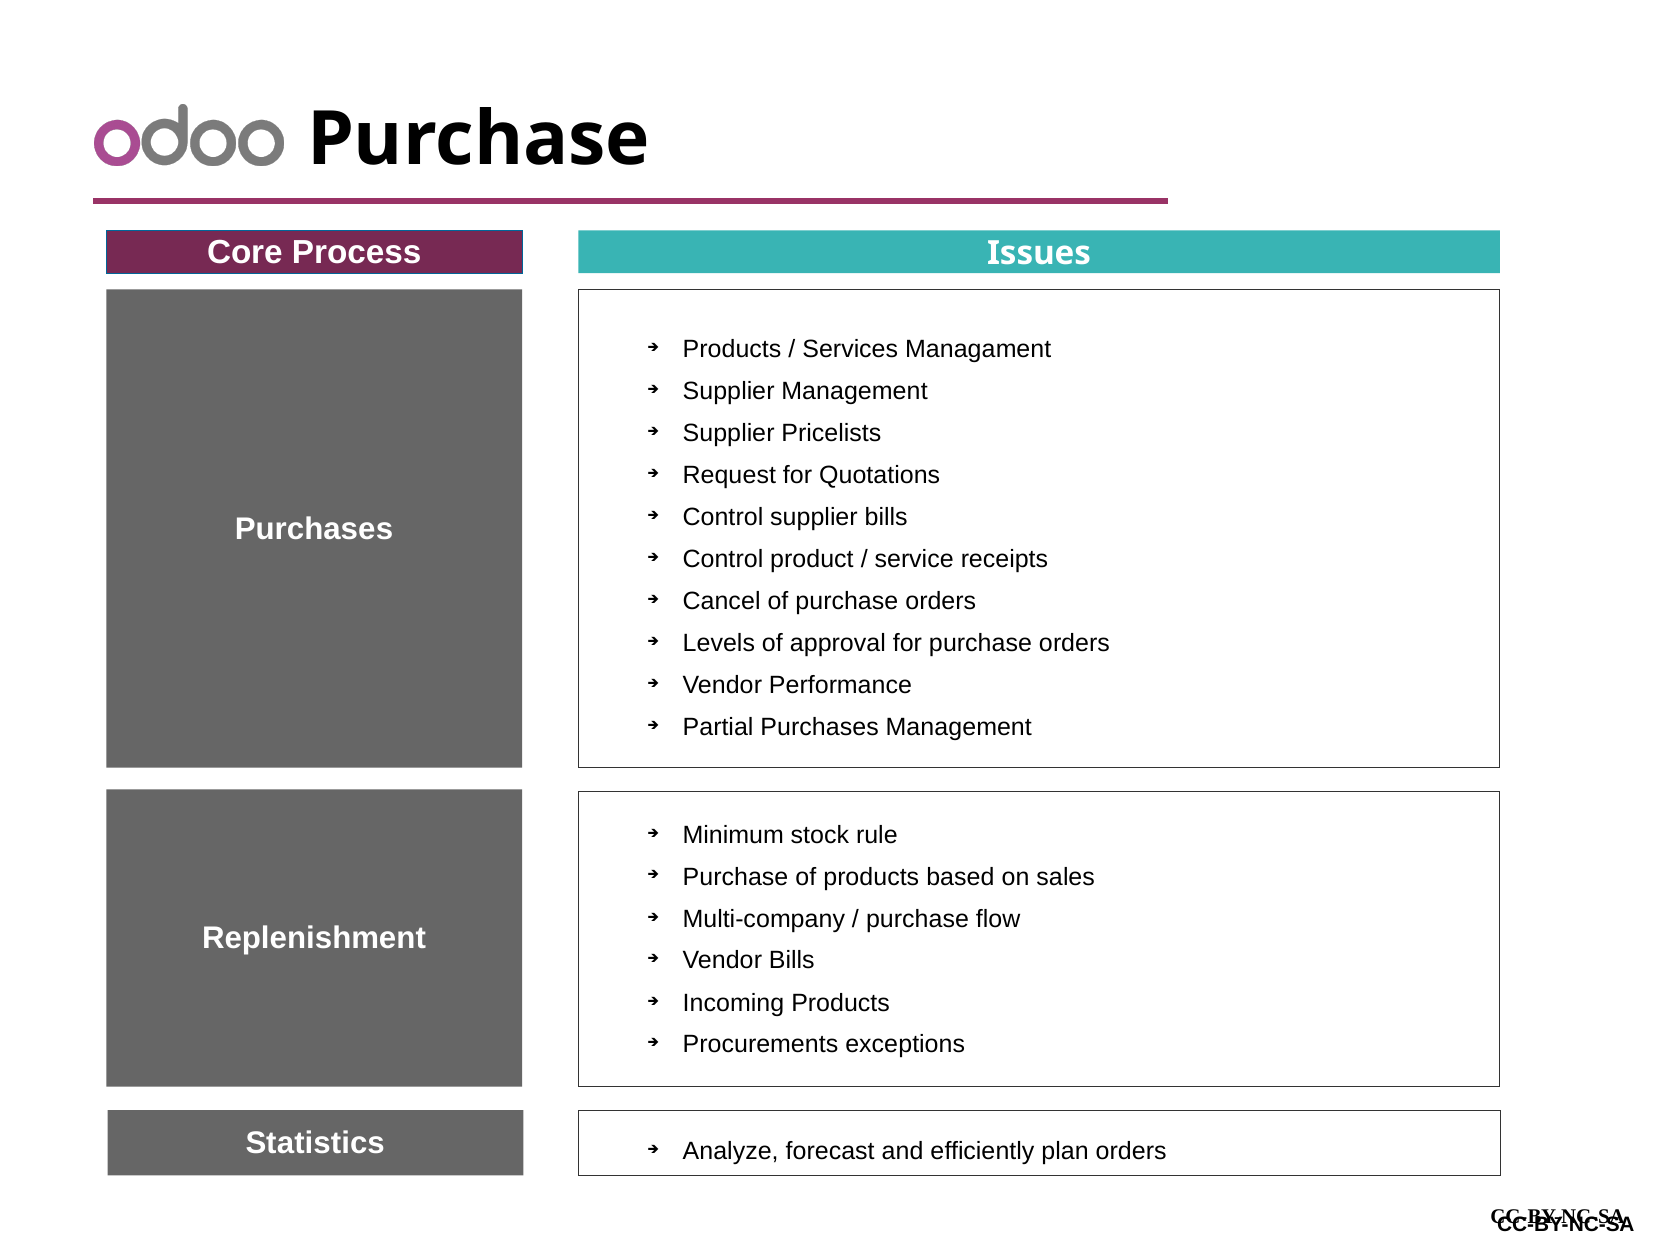

# Purchase
Core Process
Issues
Purchases
Products / Services Managament
Supplier Management
Supplier Pricelists
Request for Quotations
Control supplier bills
Control product / service receipts
Cancel of purchase orders
Levels of approval for purchase orders
Vendor Performance
Partial Purchases Management
Replenishment
Minimum stock rule
Purchase of products based on sales
Multi-company / purchase flow
Vendor Bills
Incoming Products
Procurements exceptions
Statistics
Analyze, forecast and efficiently plan orders
CC-BY-NC-SA